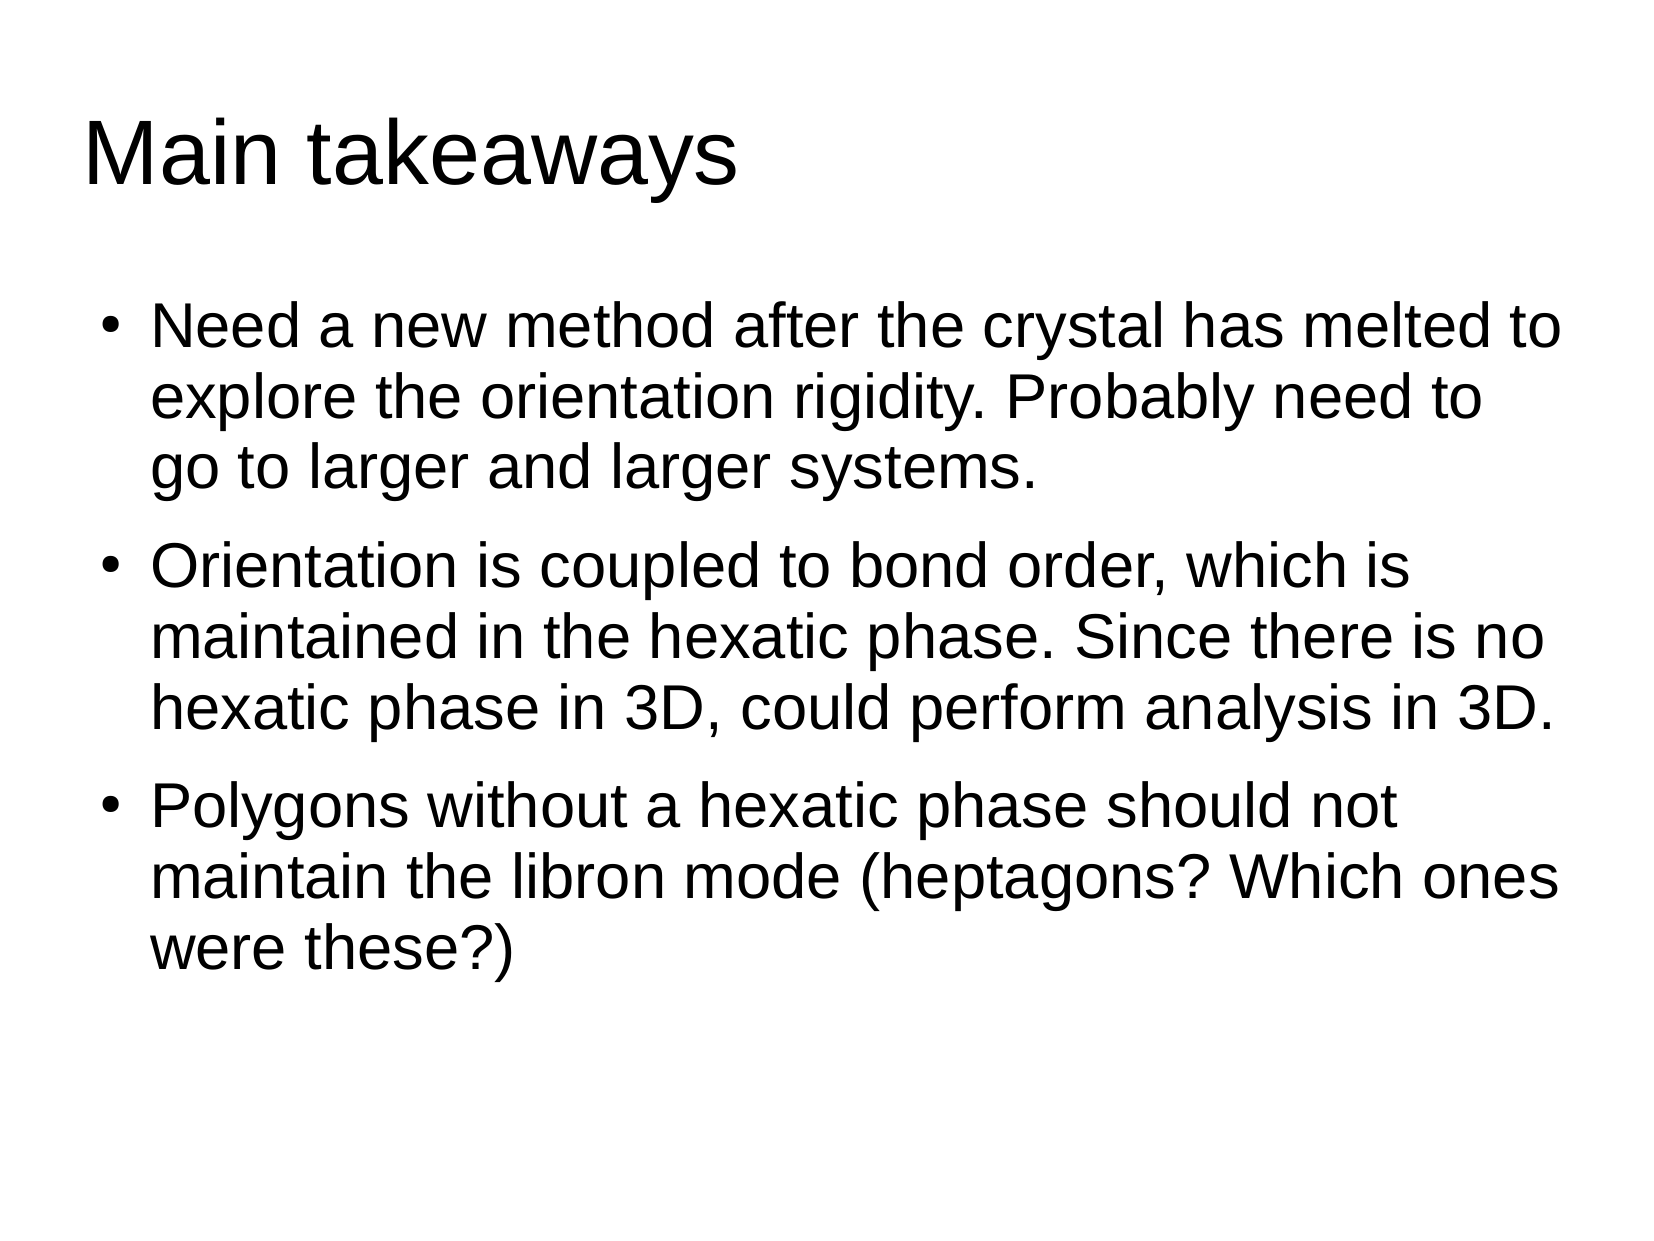

# Main takeaways
Need a new method after the crystal has melted to explore the orientation rigidity. Probably need to go to larger and larger systems.
Orientation is coupled to bond order, which is maintained in the hexatic phase. Since there is no hexatic phase in 3D, could perform analysis in 3D.
Polygons without a hexatic phase should not maintain the libron mode (heptagons? Which ones were these?)